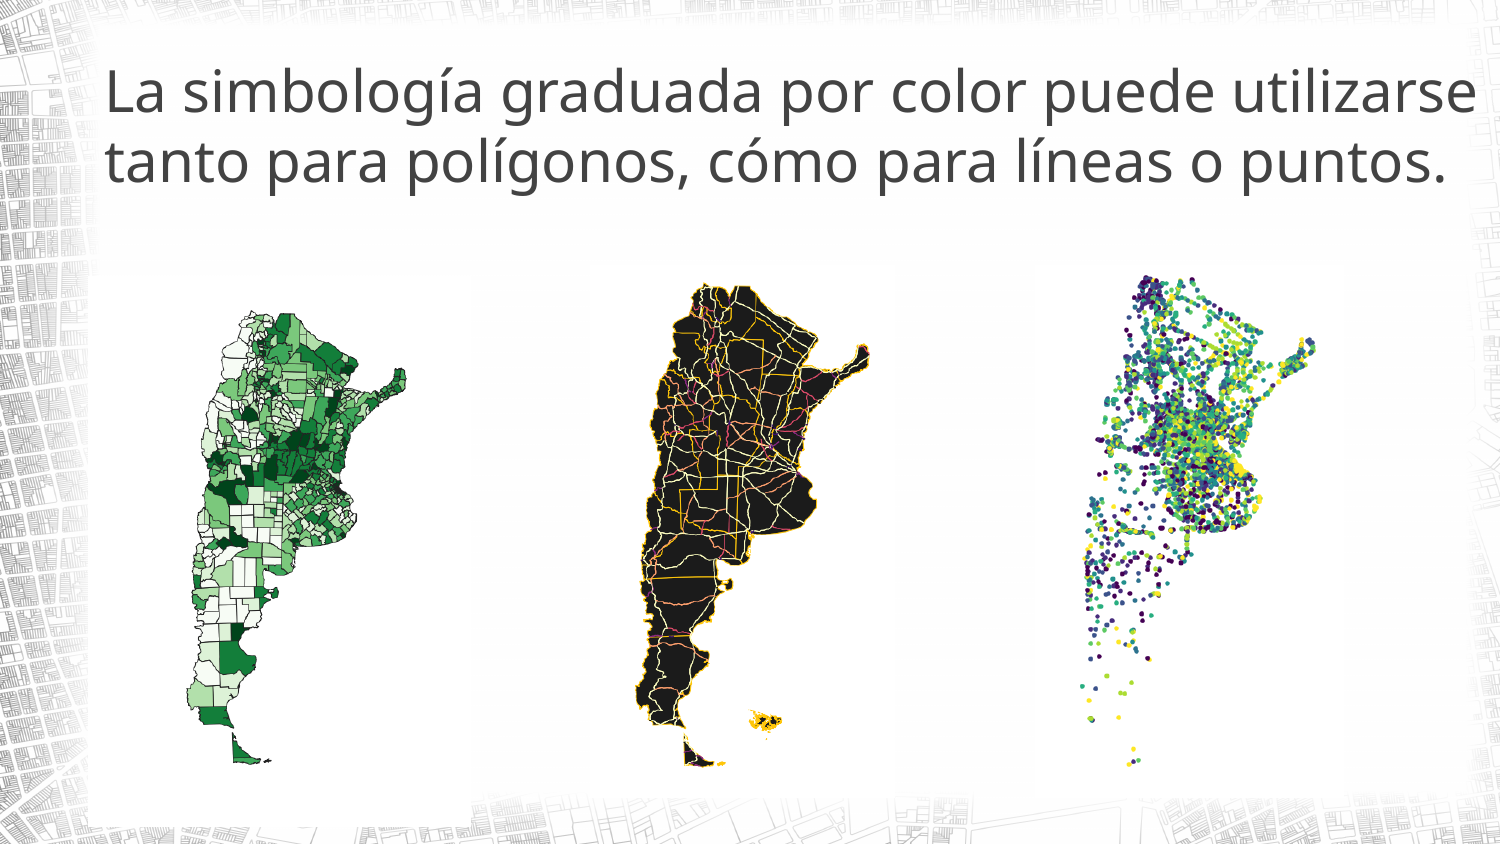

La simbología graduada por color puede utilizarse tanto para polígonos, cómo para líneas o puntos.